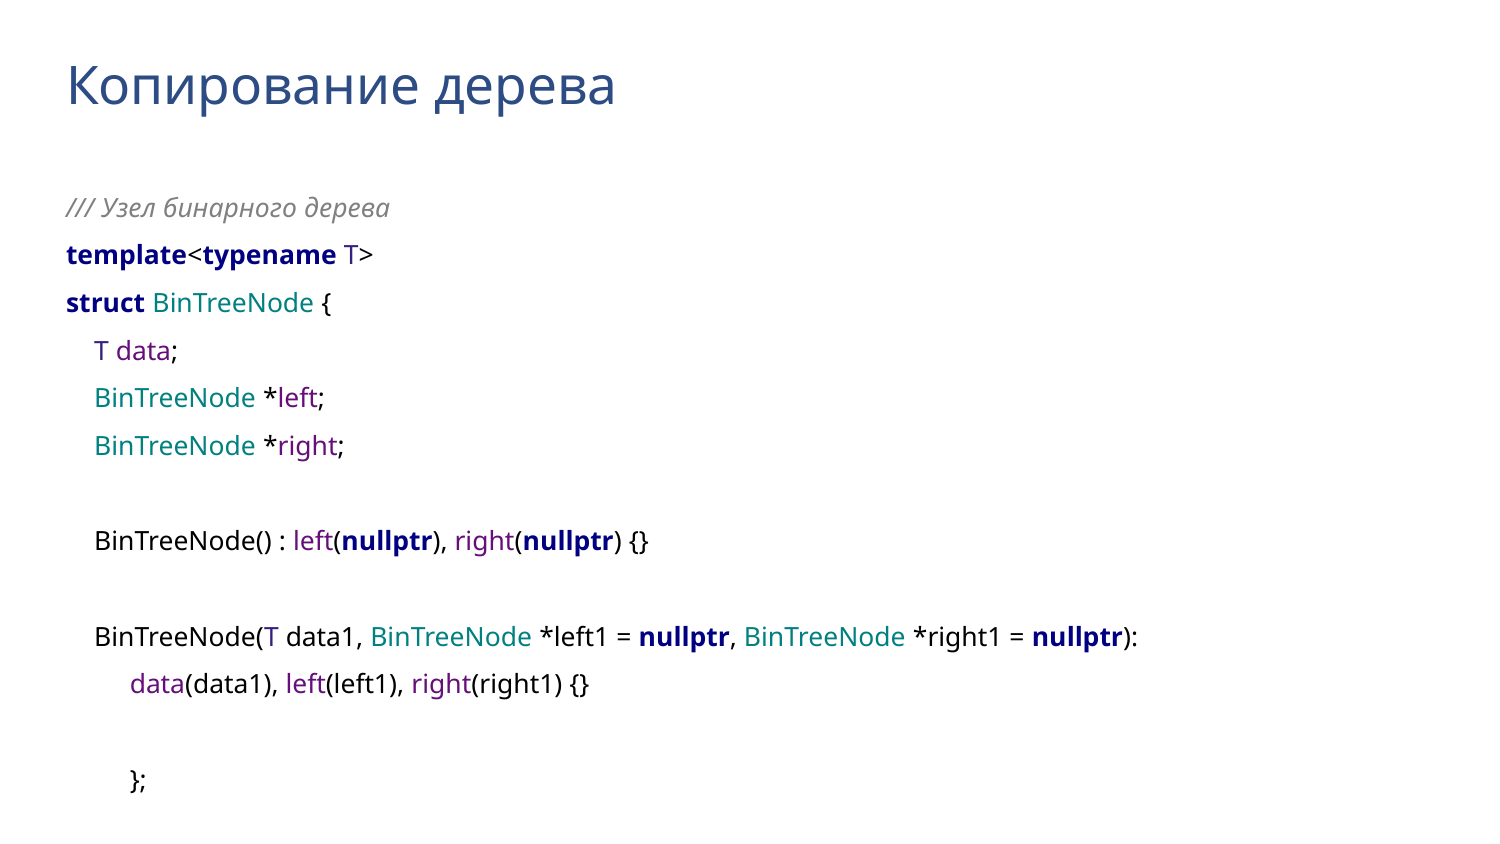

# Копирование дерева
/// Узел бинарного дерева
template<typename T>
struct BinTreeNode {
 T data;
 BinTreeNode *left;
 BinTreeNode *right;
 BinTreeNode() : left(nullptr), right(nullptr) {}
 BinTreeNode(T data1, BinTreeNode *left1 = nullptr, BinTreeNode *right1 = nullptr):
	data(data1), left(left1), right(right1) {}
};